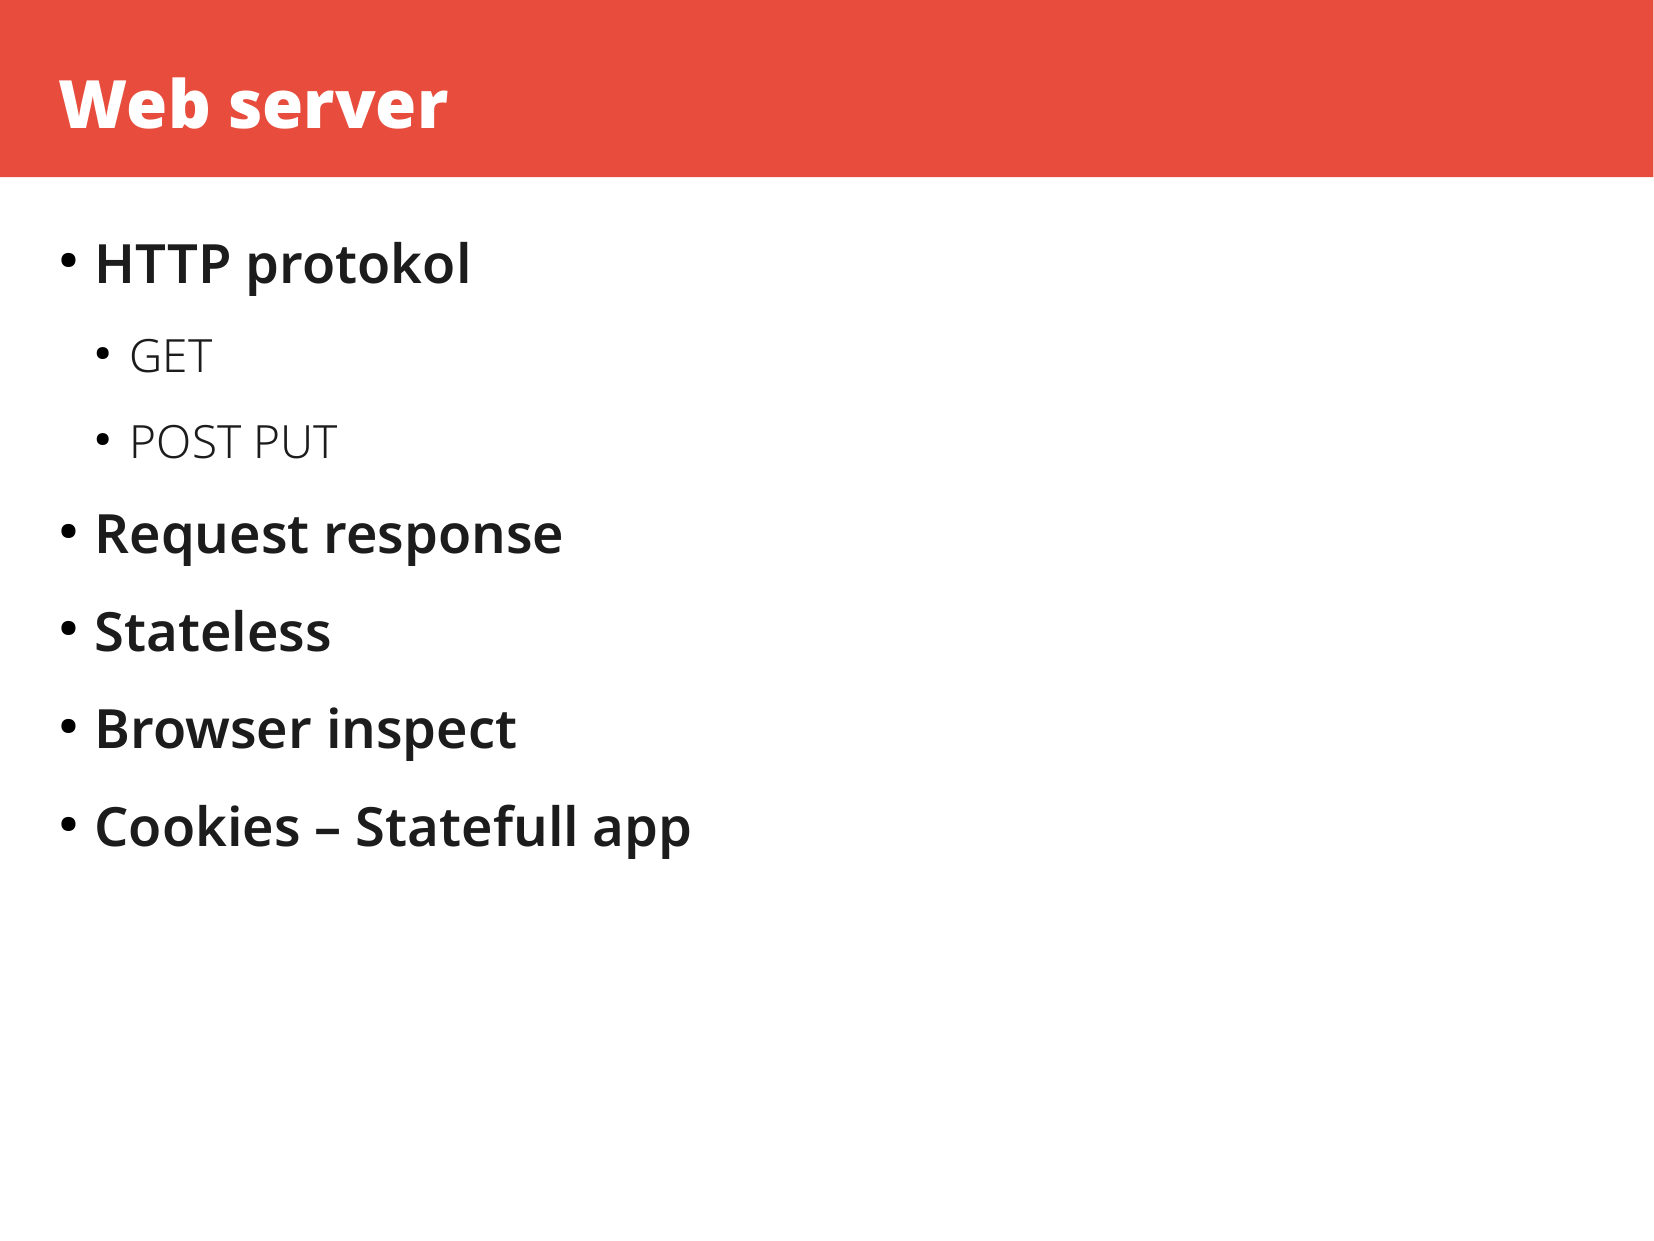

# Web server
HTTP protokol
GET
POST PUT
Request response
Stateless
Browser inspect
Cookies – Statefull app